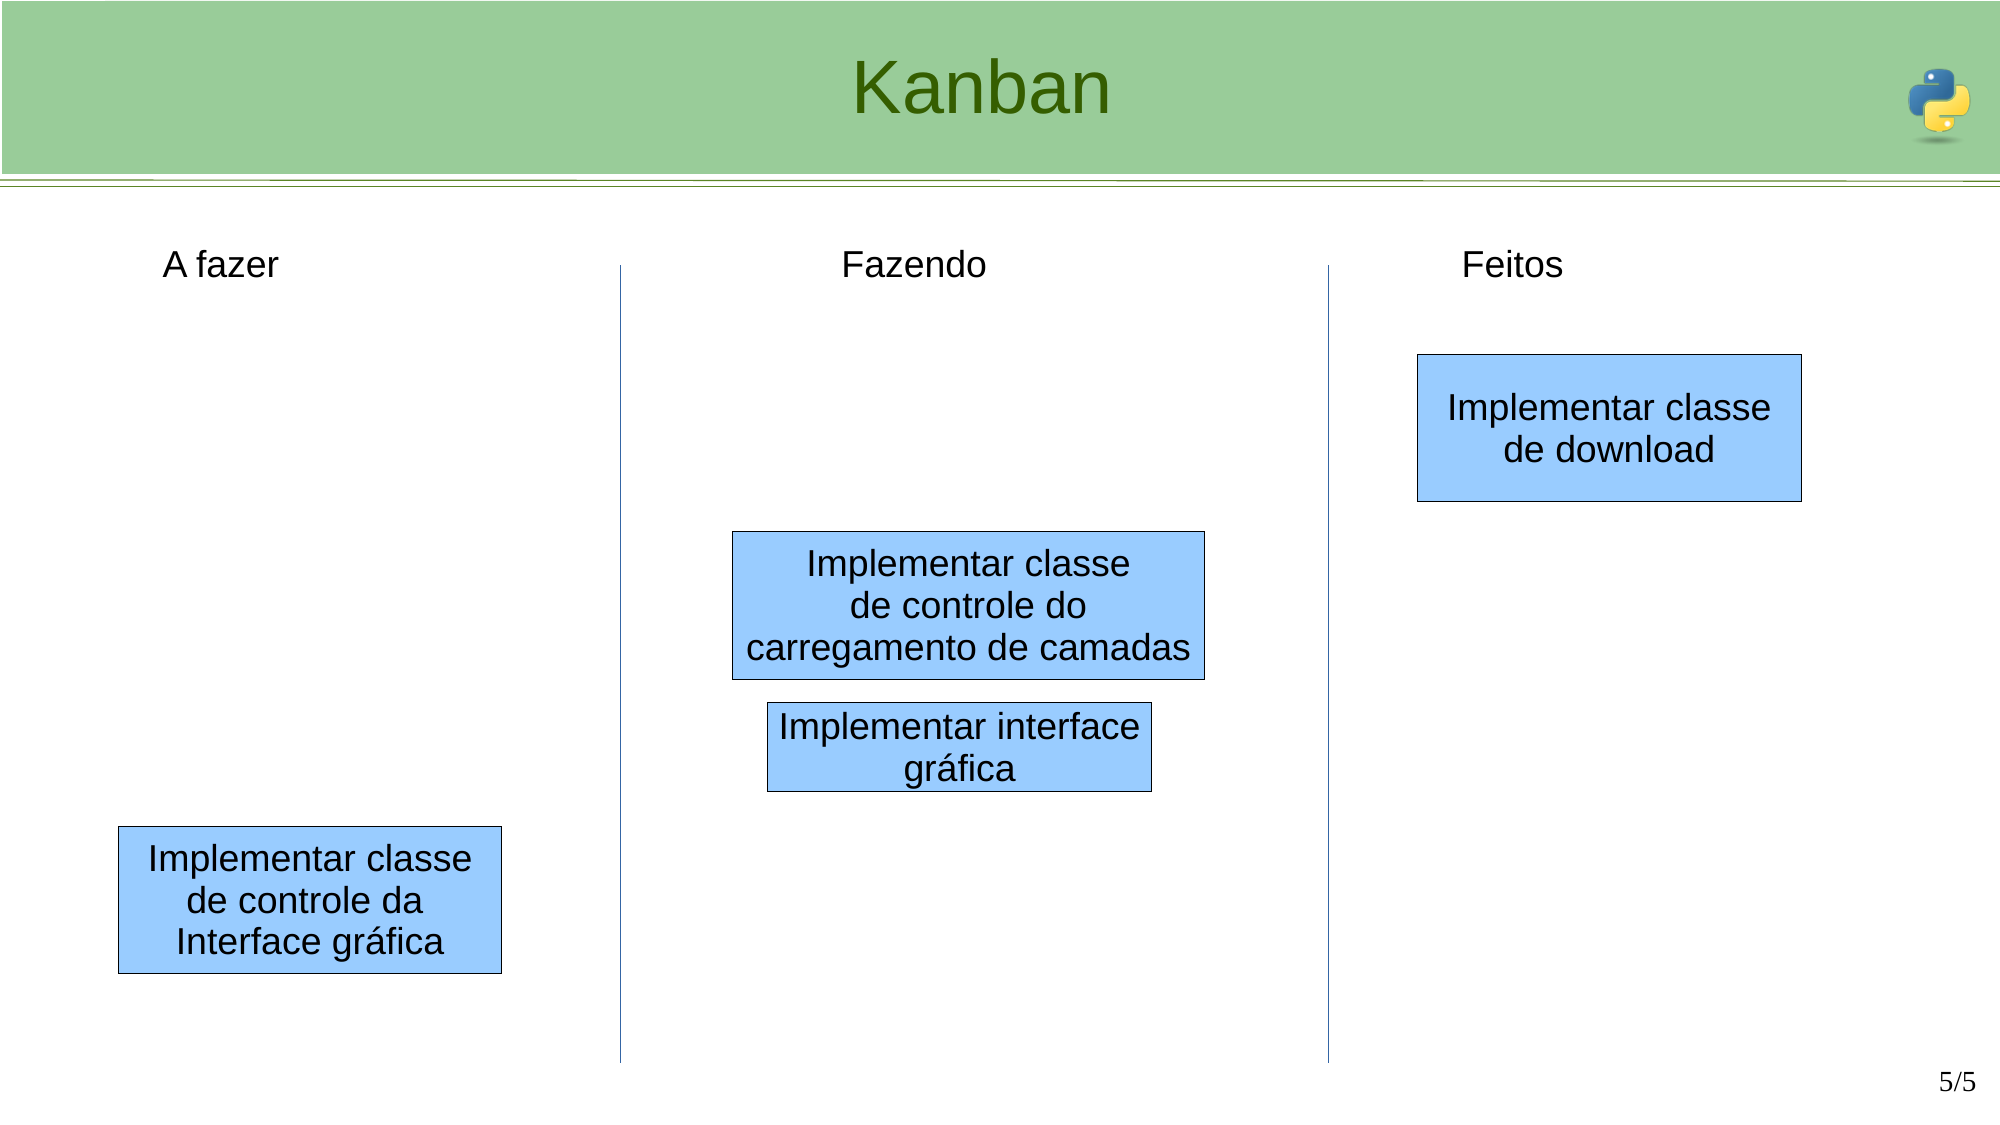

# Kanban
A fazer
Fazendo
Feitos
Implementar classe
de download
Implementar classe
 de controle do
carregamento de camadas
Implementar interface
gráfica
Implementar classe
de controle da
Interface gráfica
5